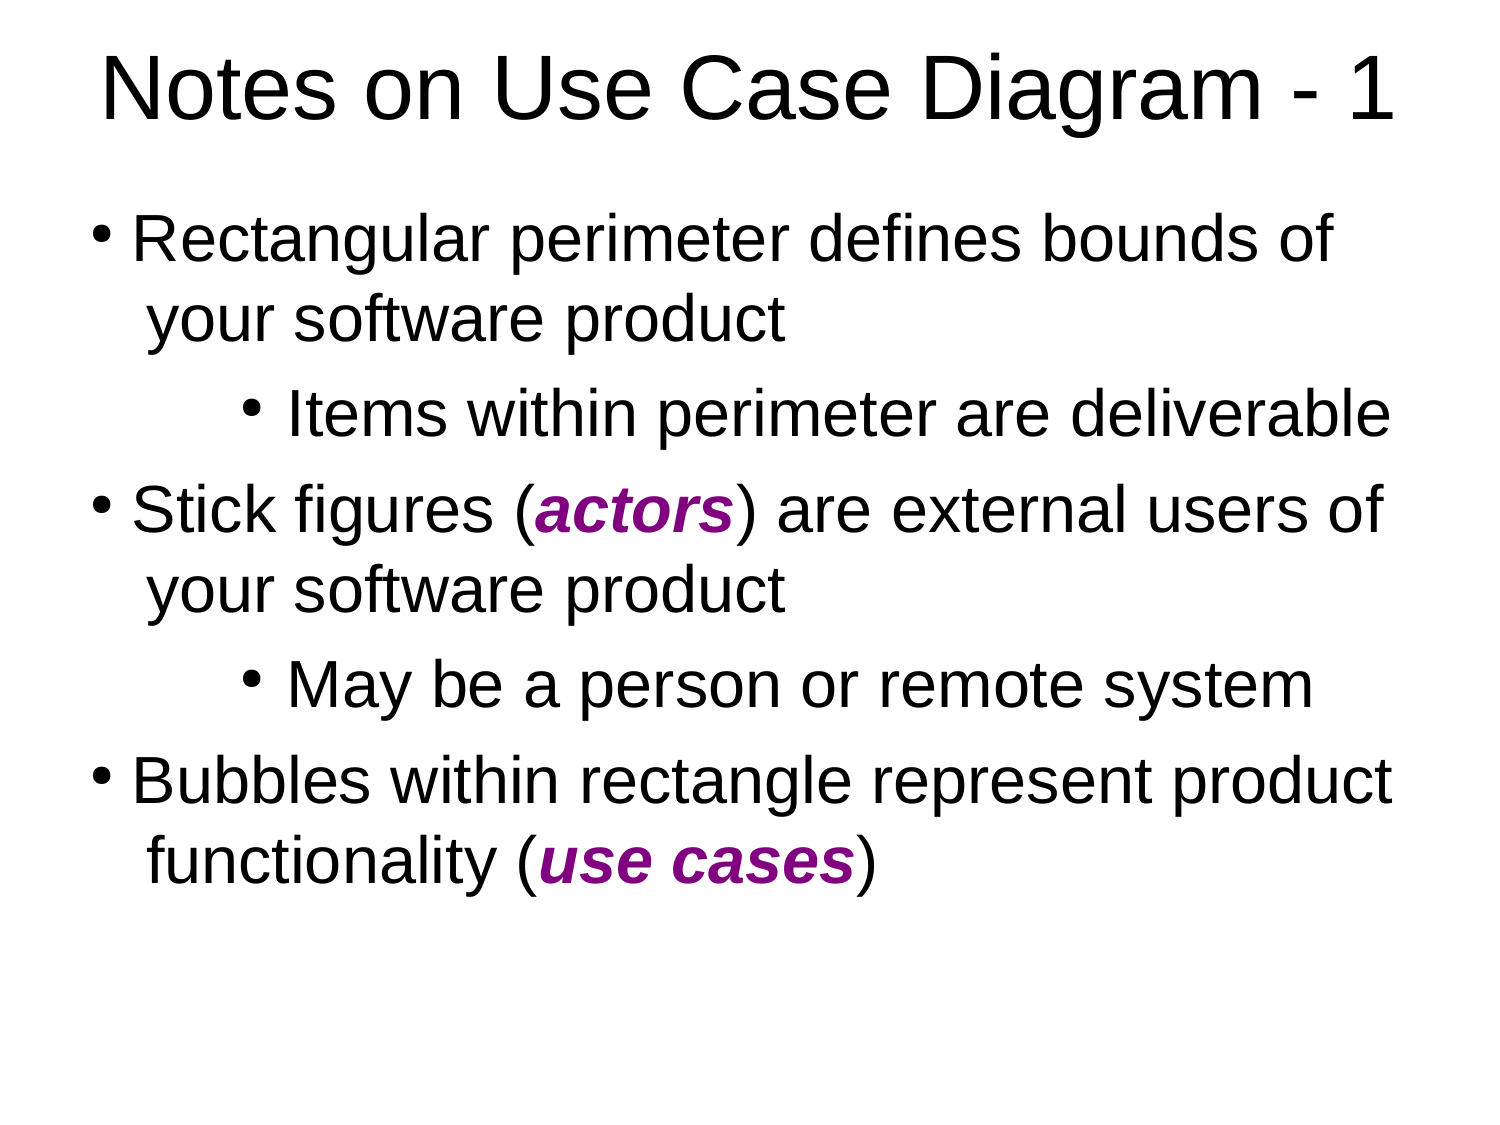

# Notes on Use Case Diagram - 1
 Rectangular perimeter defines bounds of your software product
Items within perimeter are deliverable
 Stick figures (actors) are external users of your software product
May be a person or remote system
 Bubbles within rectangle represent product functionality (use cases)